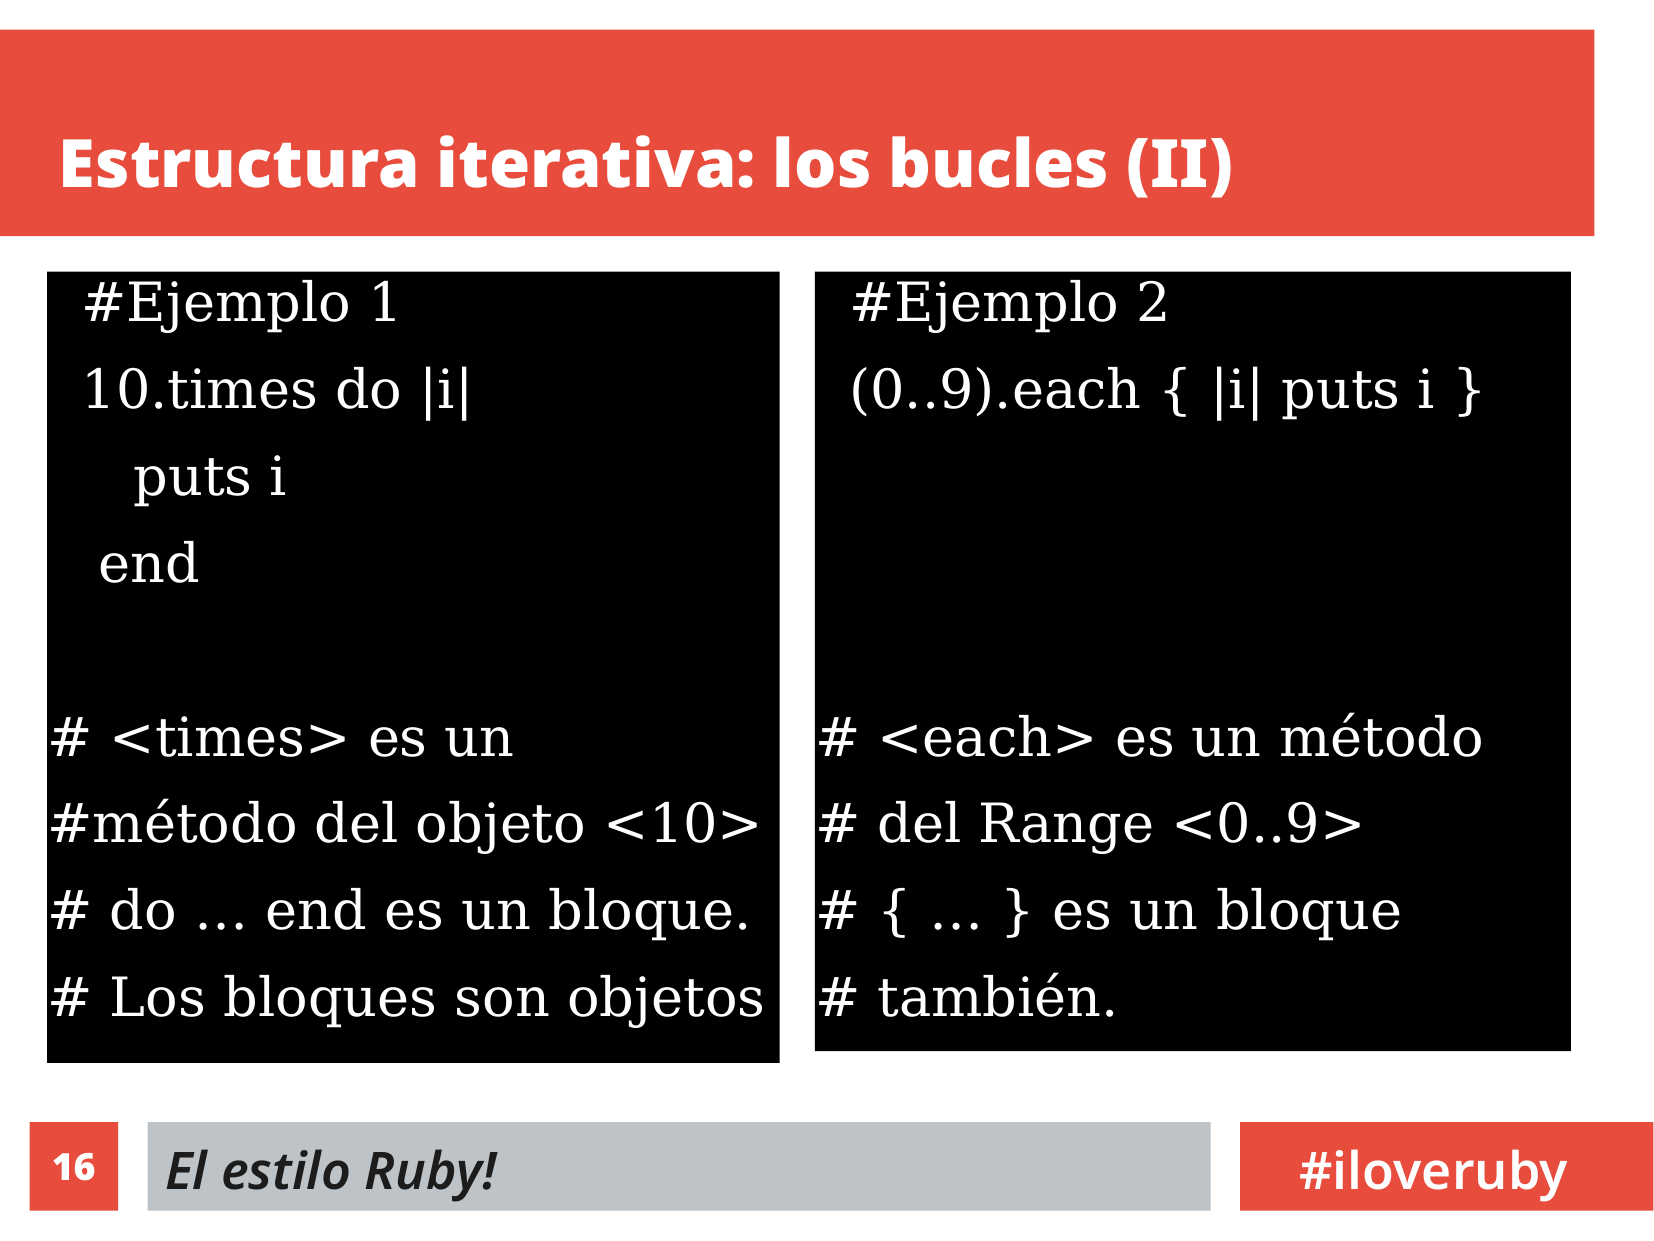

# Estructura iterativa: los bucles (II)
 #Ejemplo 1
 10.times do |i|
 puts i
 end
# <times> es un
#método del objeto <10>
# do … end es un bloque.
# Los bloques son objetos
 #Ejemplo 2
 (0..9).each { |i| puts i }
# <each> es un método
# del Range <0..9>
# { … } es un bloque
# también.
16
El estilo Ruby!
#iloveruby